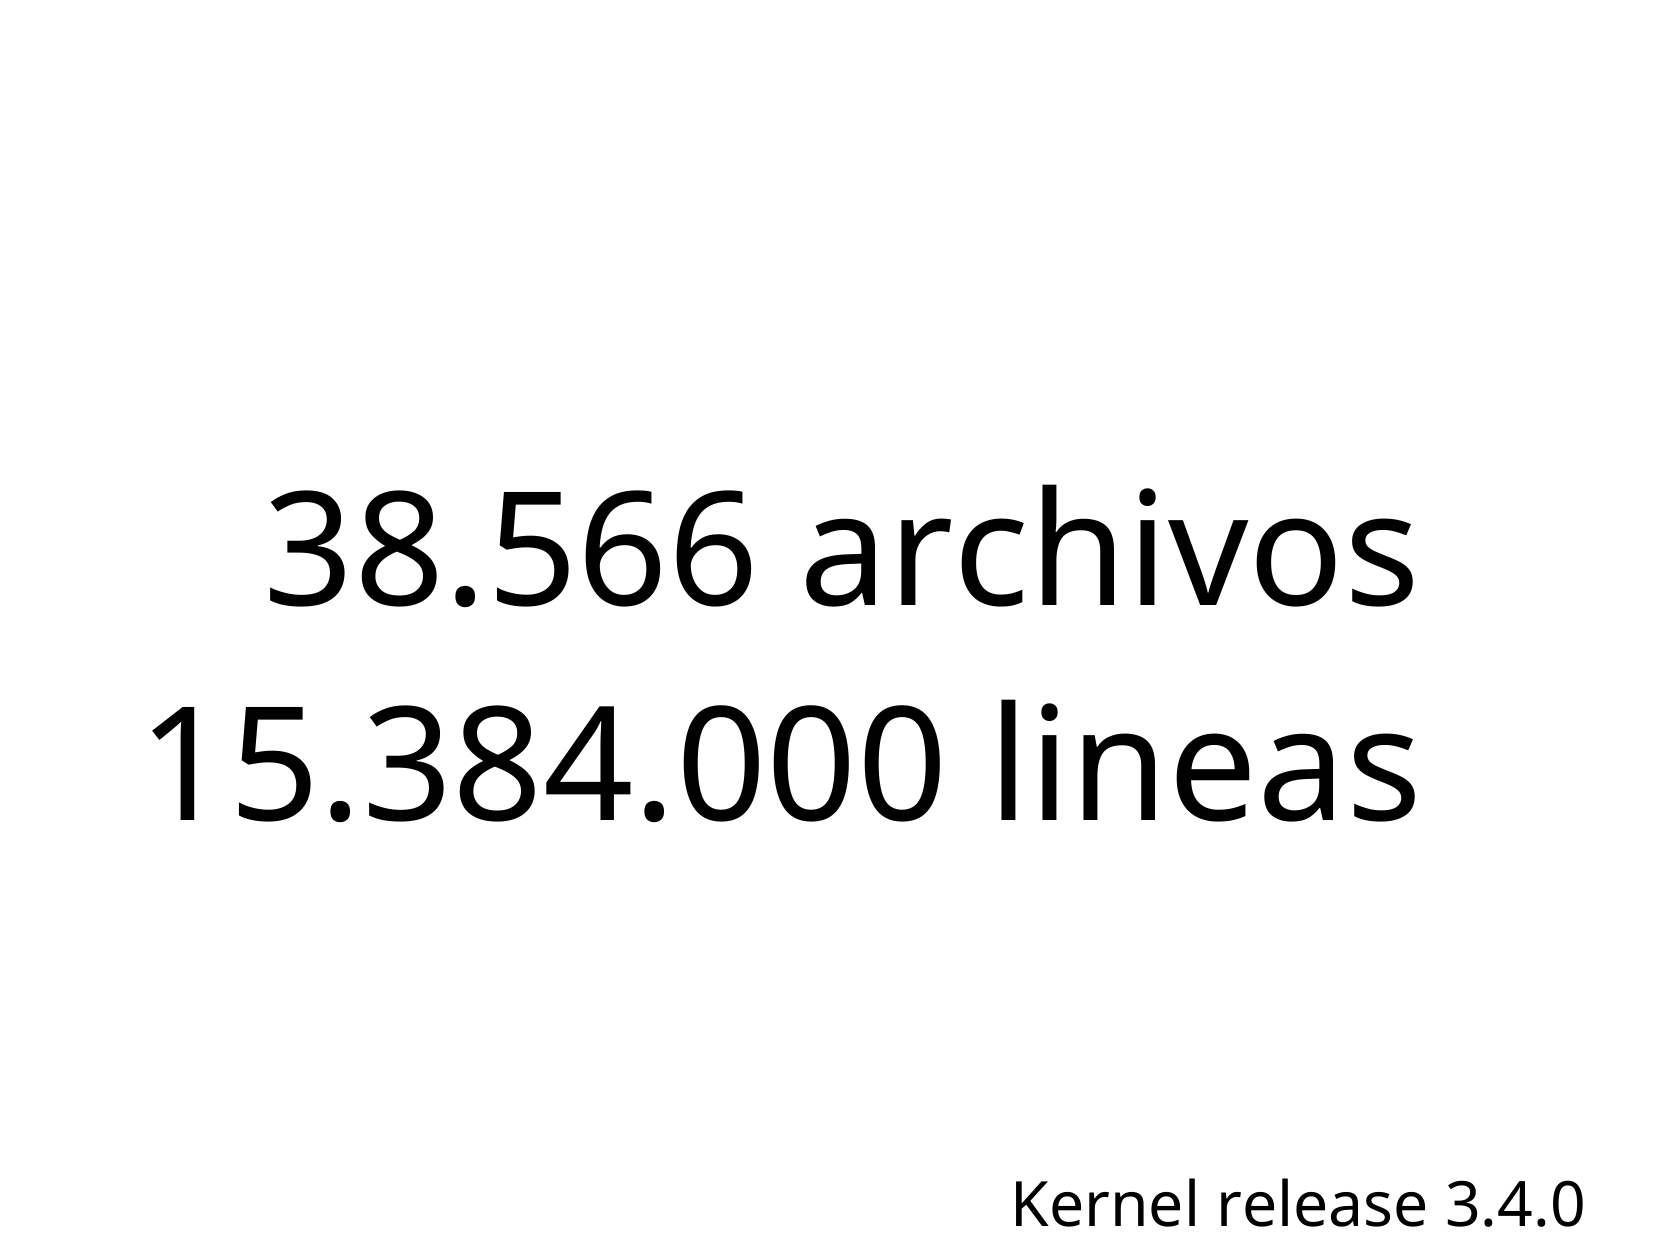

38.566 archivos
 15.384.000 lineas
2.6.20 to 2.6.24-rc8
Kernel release 3.4.0